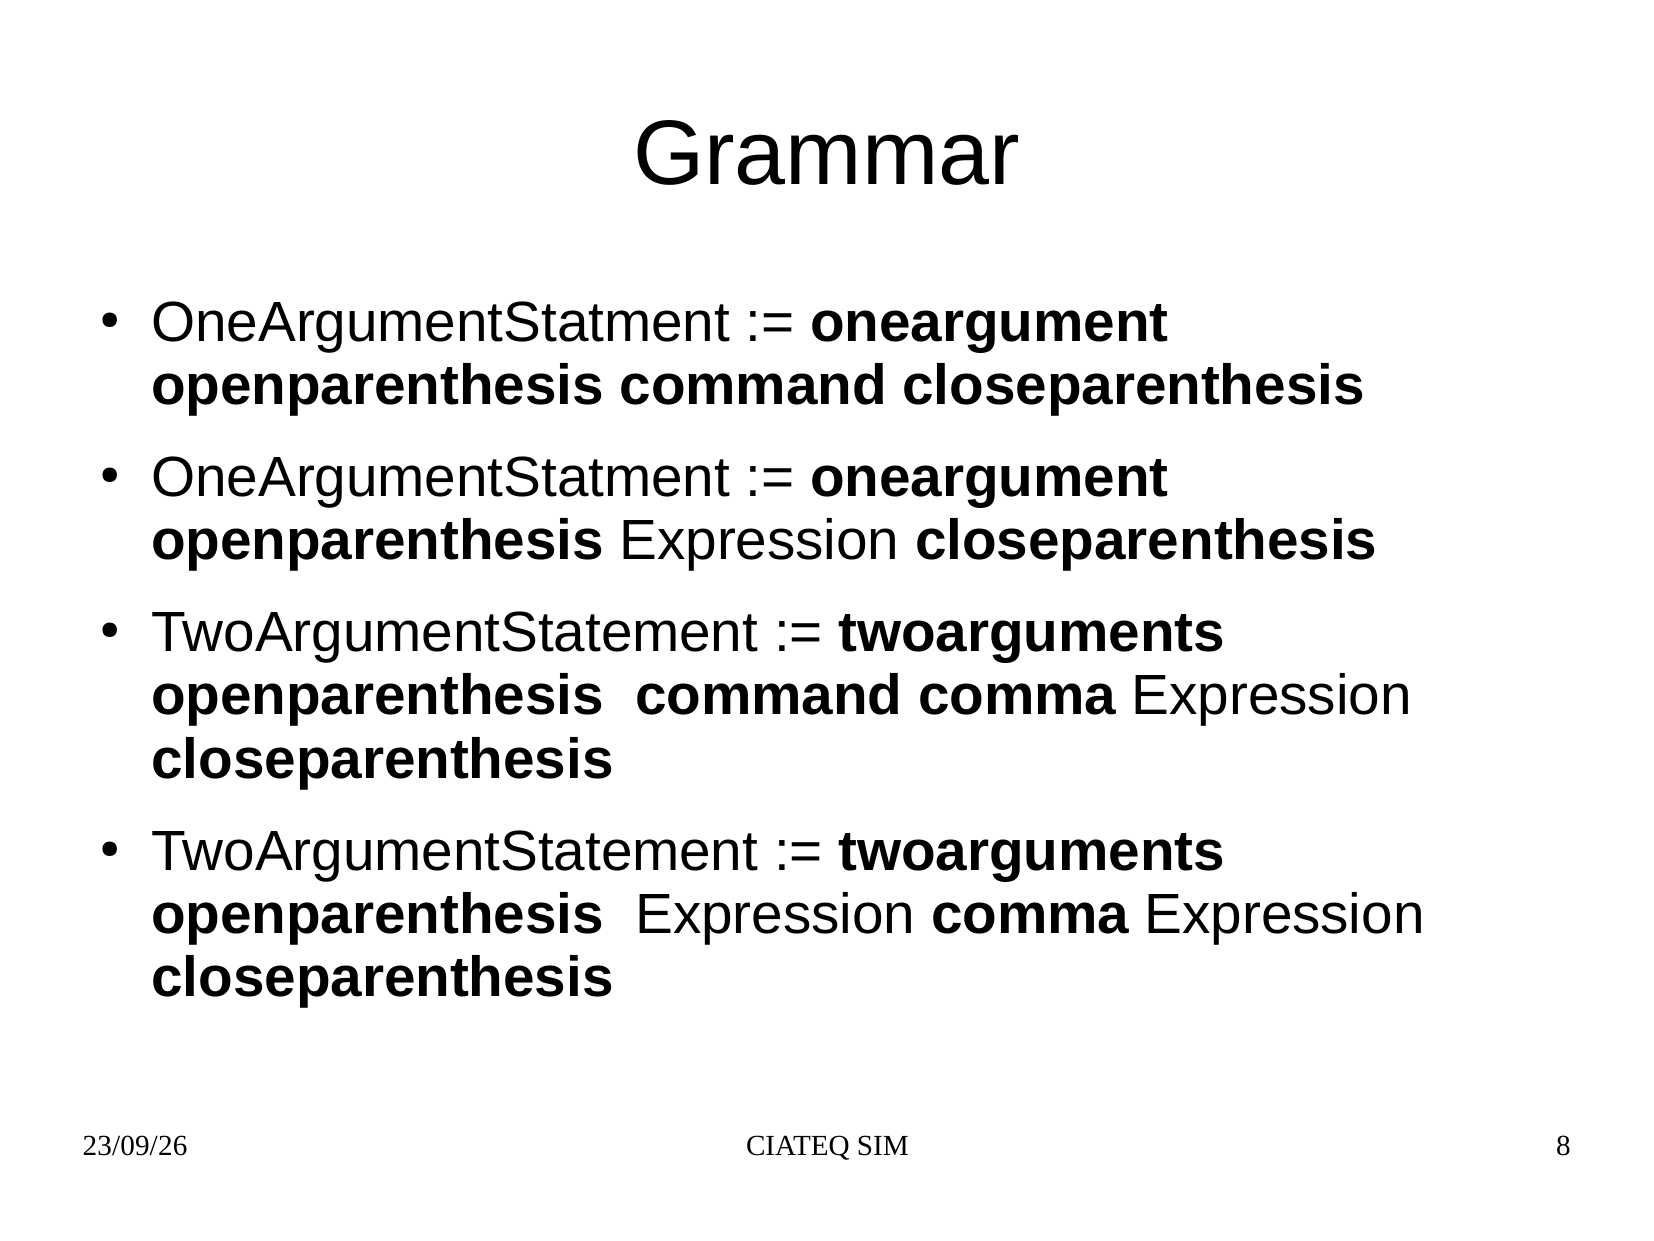

# Grammar
OneArgumentStatment := oneargument openparenthesis command closeparenthesis
OneArgumentStatment := oneargument openparenthesis Expression closeparenthesis
TwoArgumentStatement := twoarguments openparenthesis command comma Expression closeparenthesis
TwoArgumentStatement := twoarguments openparenthesis Expression comma Expression closeparenthesis
CIATEQ SIM
8